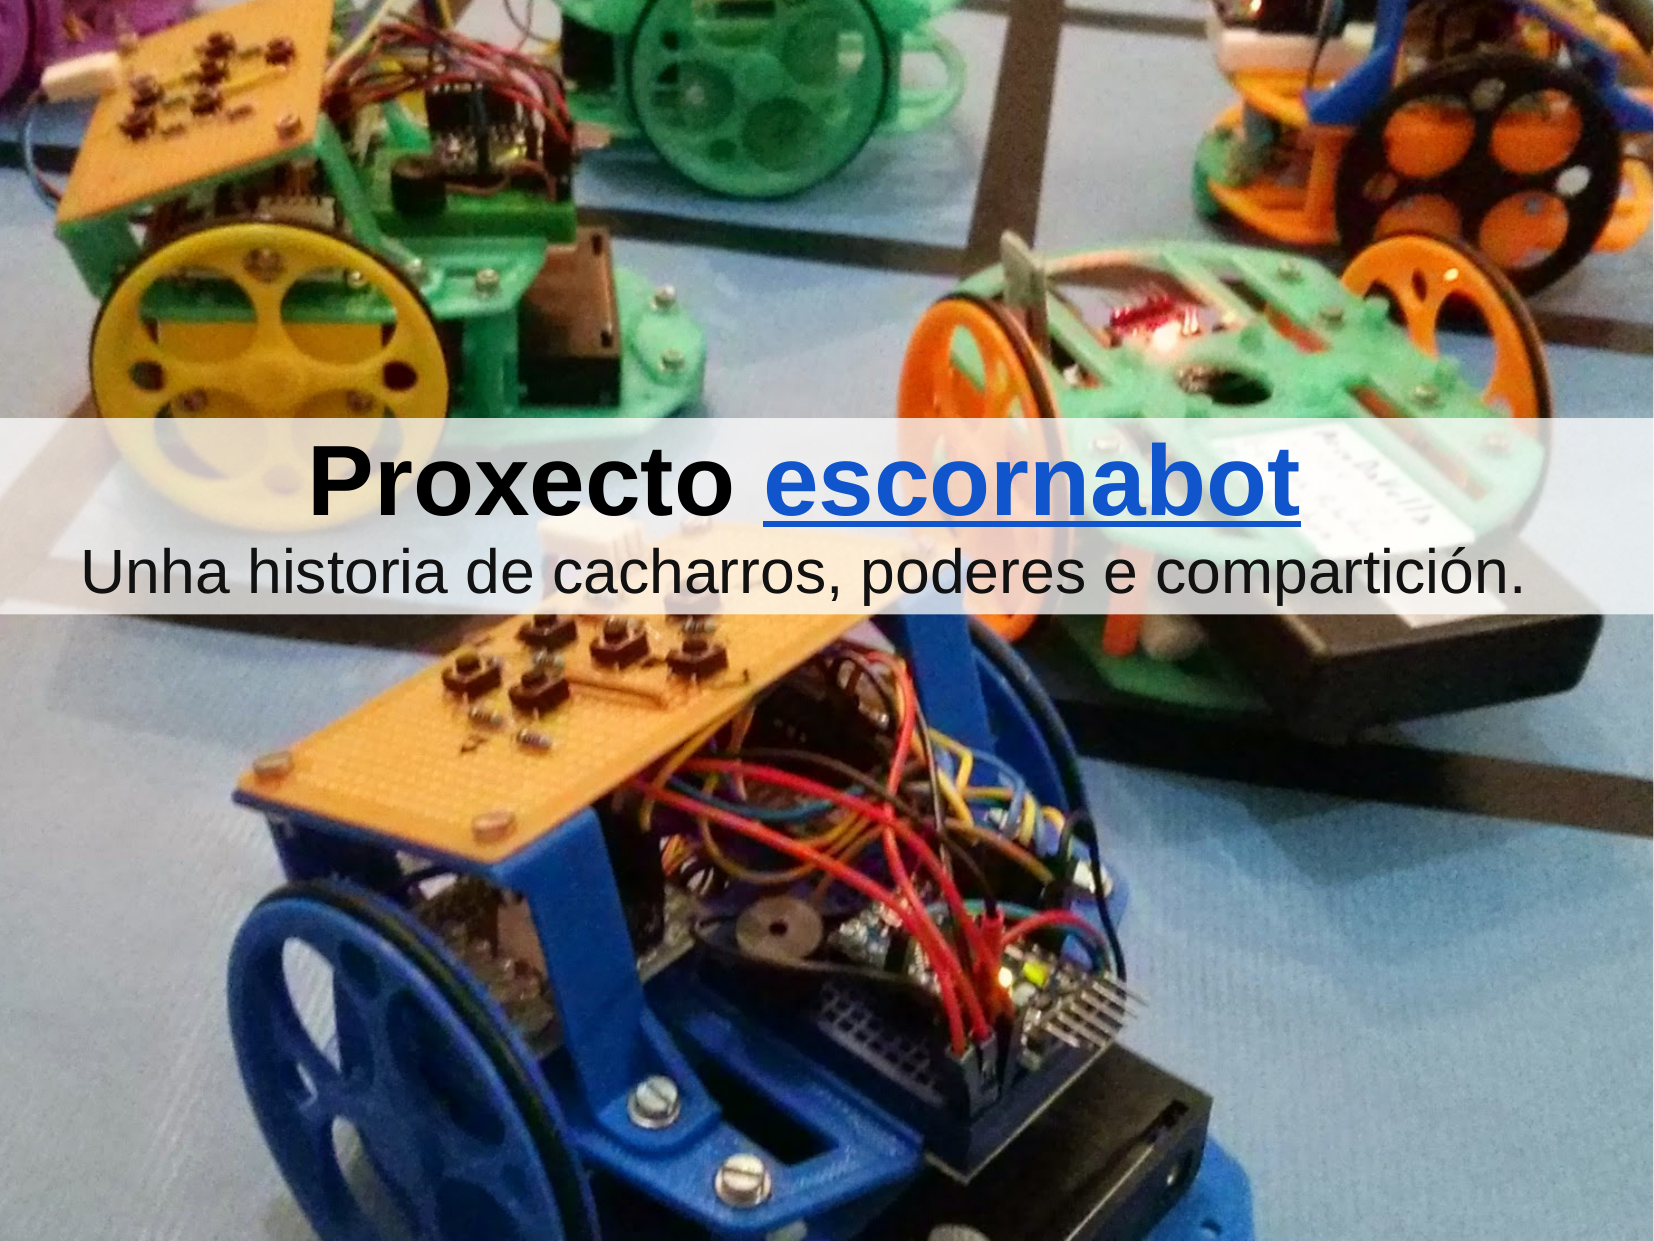

Proxecto escornabot
Unha historia de cacharros, poderes e compartición.